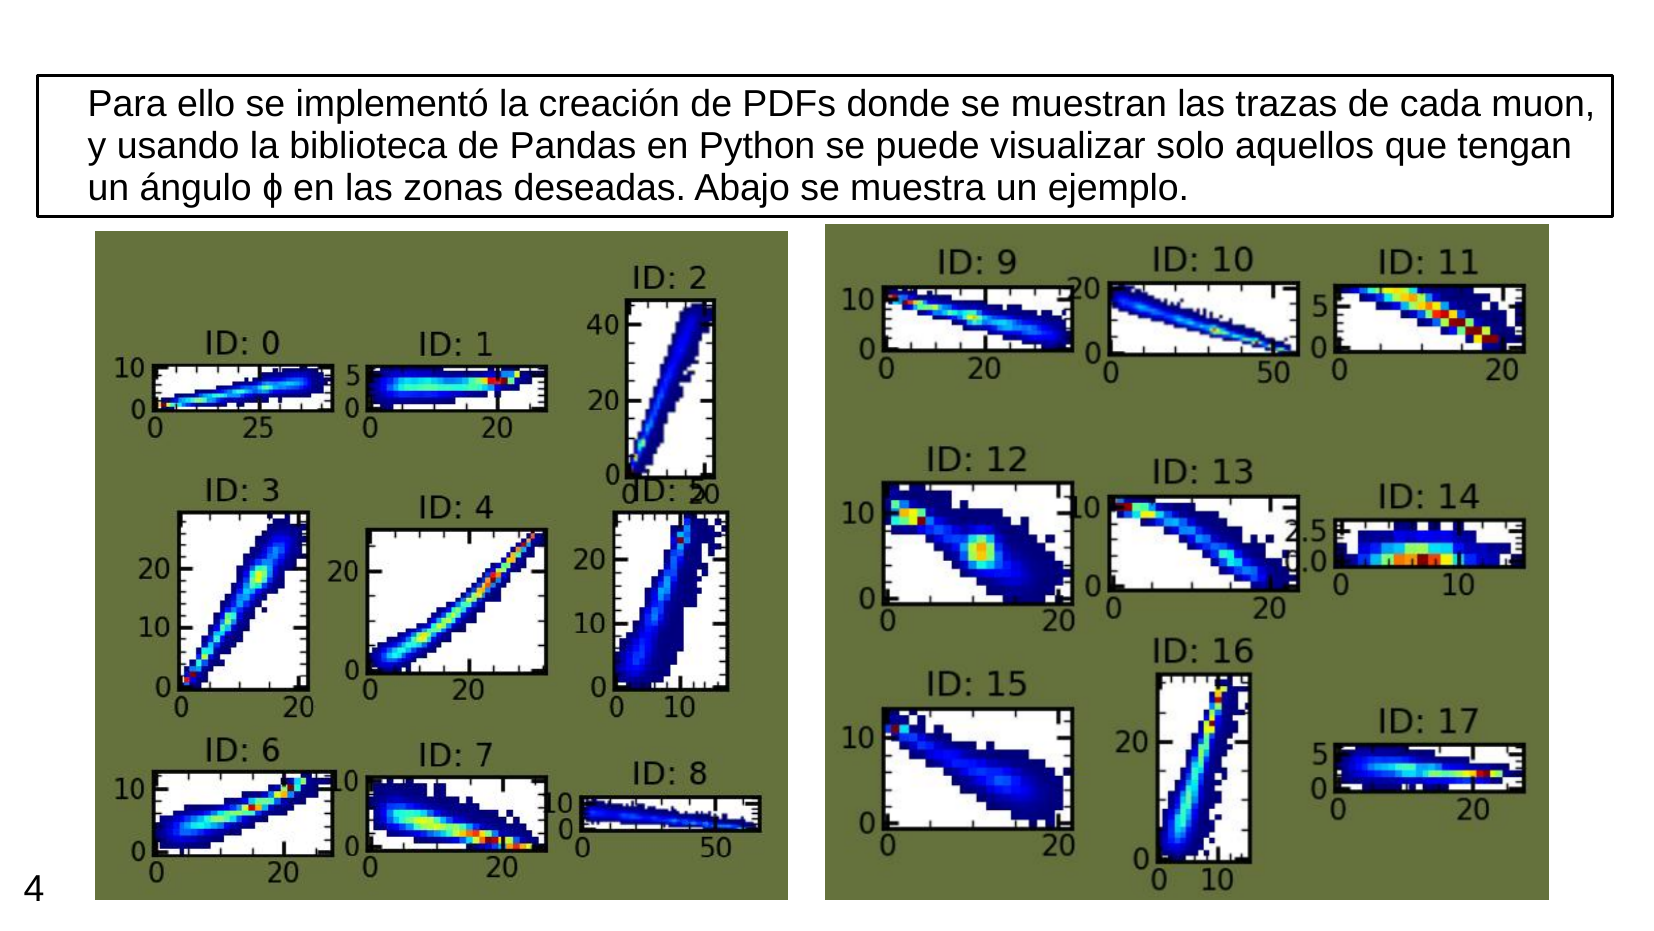

Para ello se implementó la creación de PDFs donde se muestran las trazas de cada muon, y usando la biblioteca de Pandas en Python se puede visualizar solo aquellos que tengan un ángulo ɸ en las zonas deseadas. Abajo se muestra un ejemplo.